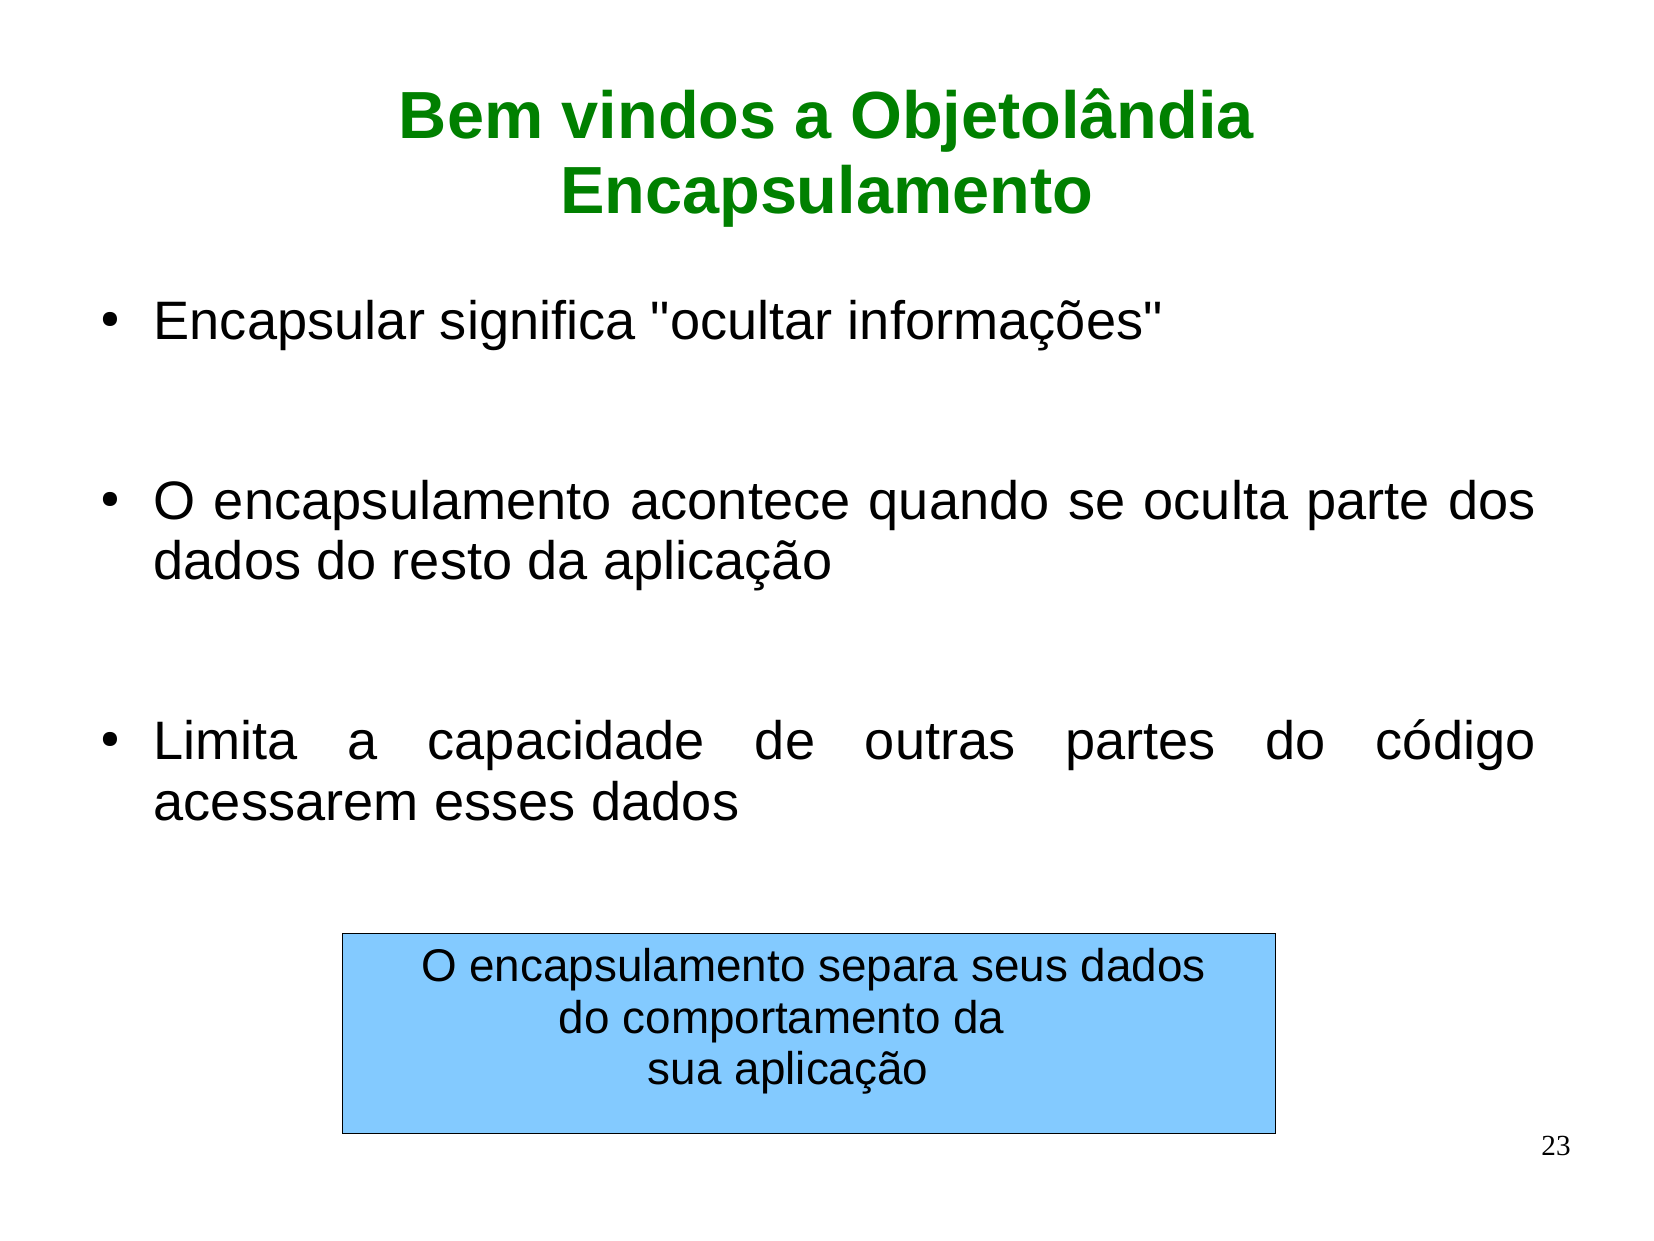

# Bem vindos a Objetolândia Encapsulamento
Encapsular significa "ocultar informações"
O encapsulamento acontece quando se oculta parte dos dados do resto da aplicação
Limita a capacidade de outras partes do código acessarem esses dados
 O encapsulamento separa seus dados
do comportamento da
sua aplicação
23